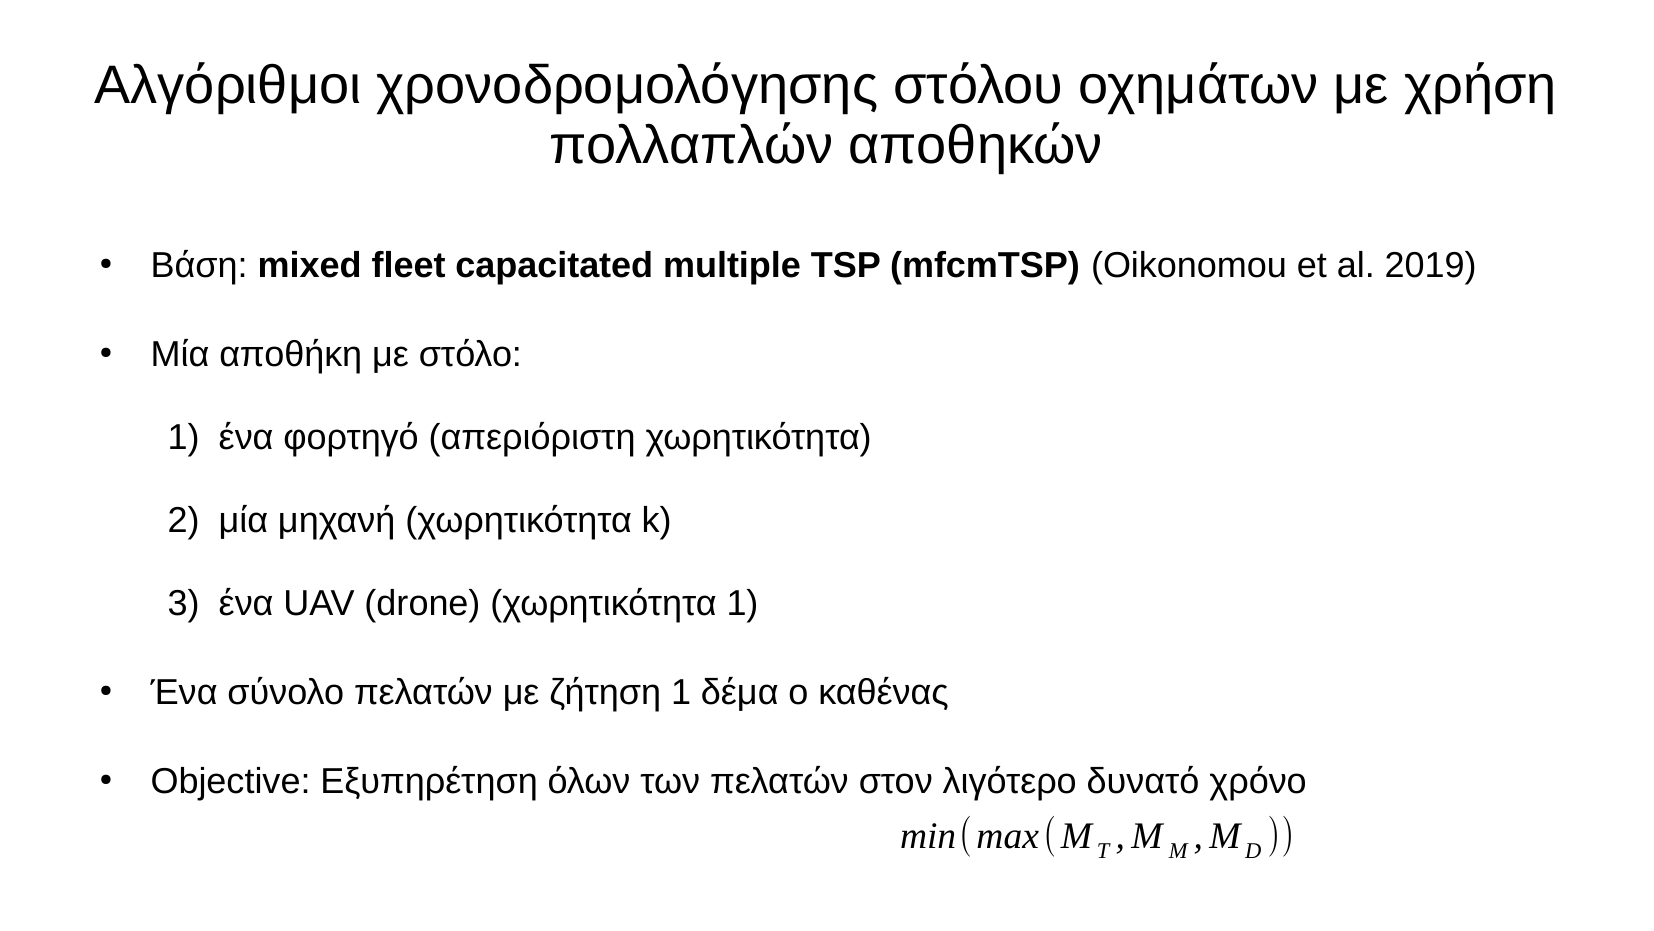

# Αλγόριθμοι χρονοδρομολόγησης στόλου οχημάτων με χρήση πολλαπλών αποθηκών
Βάση: mixed fleet capacitated multiple TSP (mfcmTSP) (Oikonomou et al. 2019)
Μία αποθήκη με στόλο:
ένα φορτηγό (απεριόριστη χωρητικότητα)
μία μηχανή (χωρητικότητα k)
ένα UAV (drone) (χωρητικότητα 1)
Ένα σύνολο πελατών με ζήτηση 1 δέμα ο καθένας
Objective: Εξυπηρέτηση όλων των πελατών στον λιγότερο δυνατό χρόνο